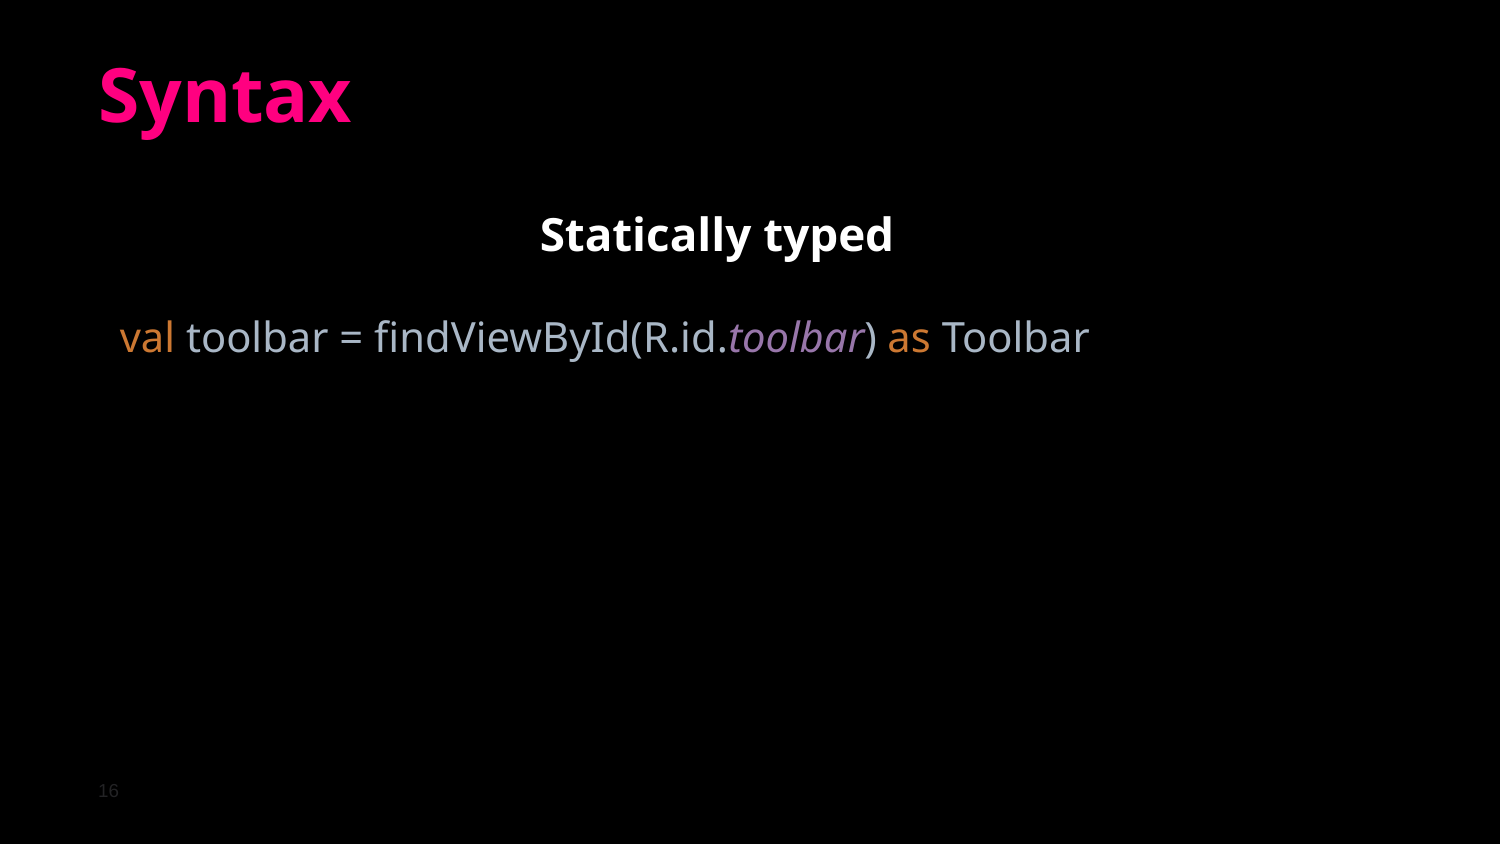

# Syntax
Statically typed
val toolbar = findViewById(R.id.toolbar) as Toolbar